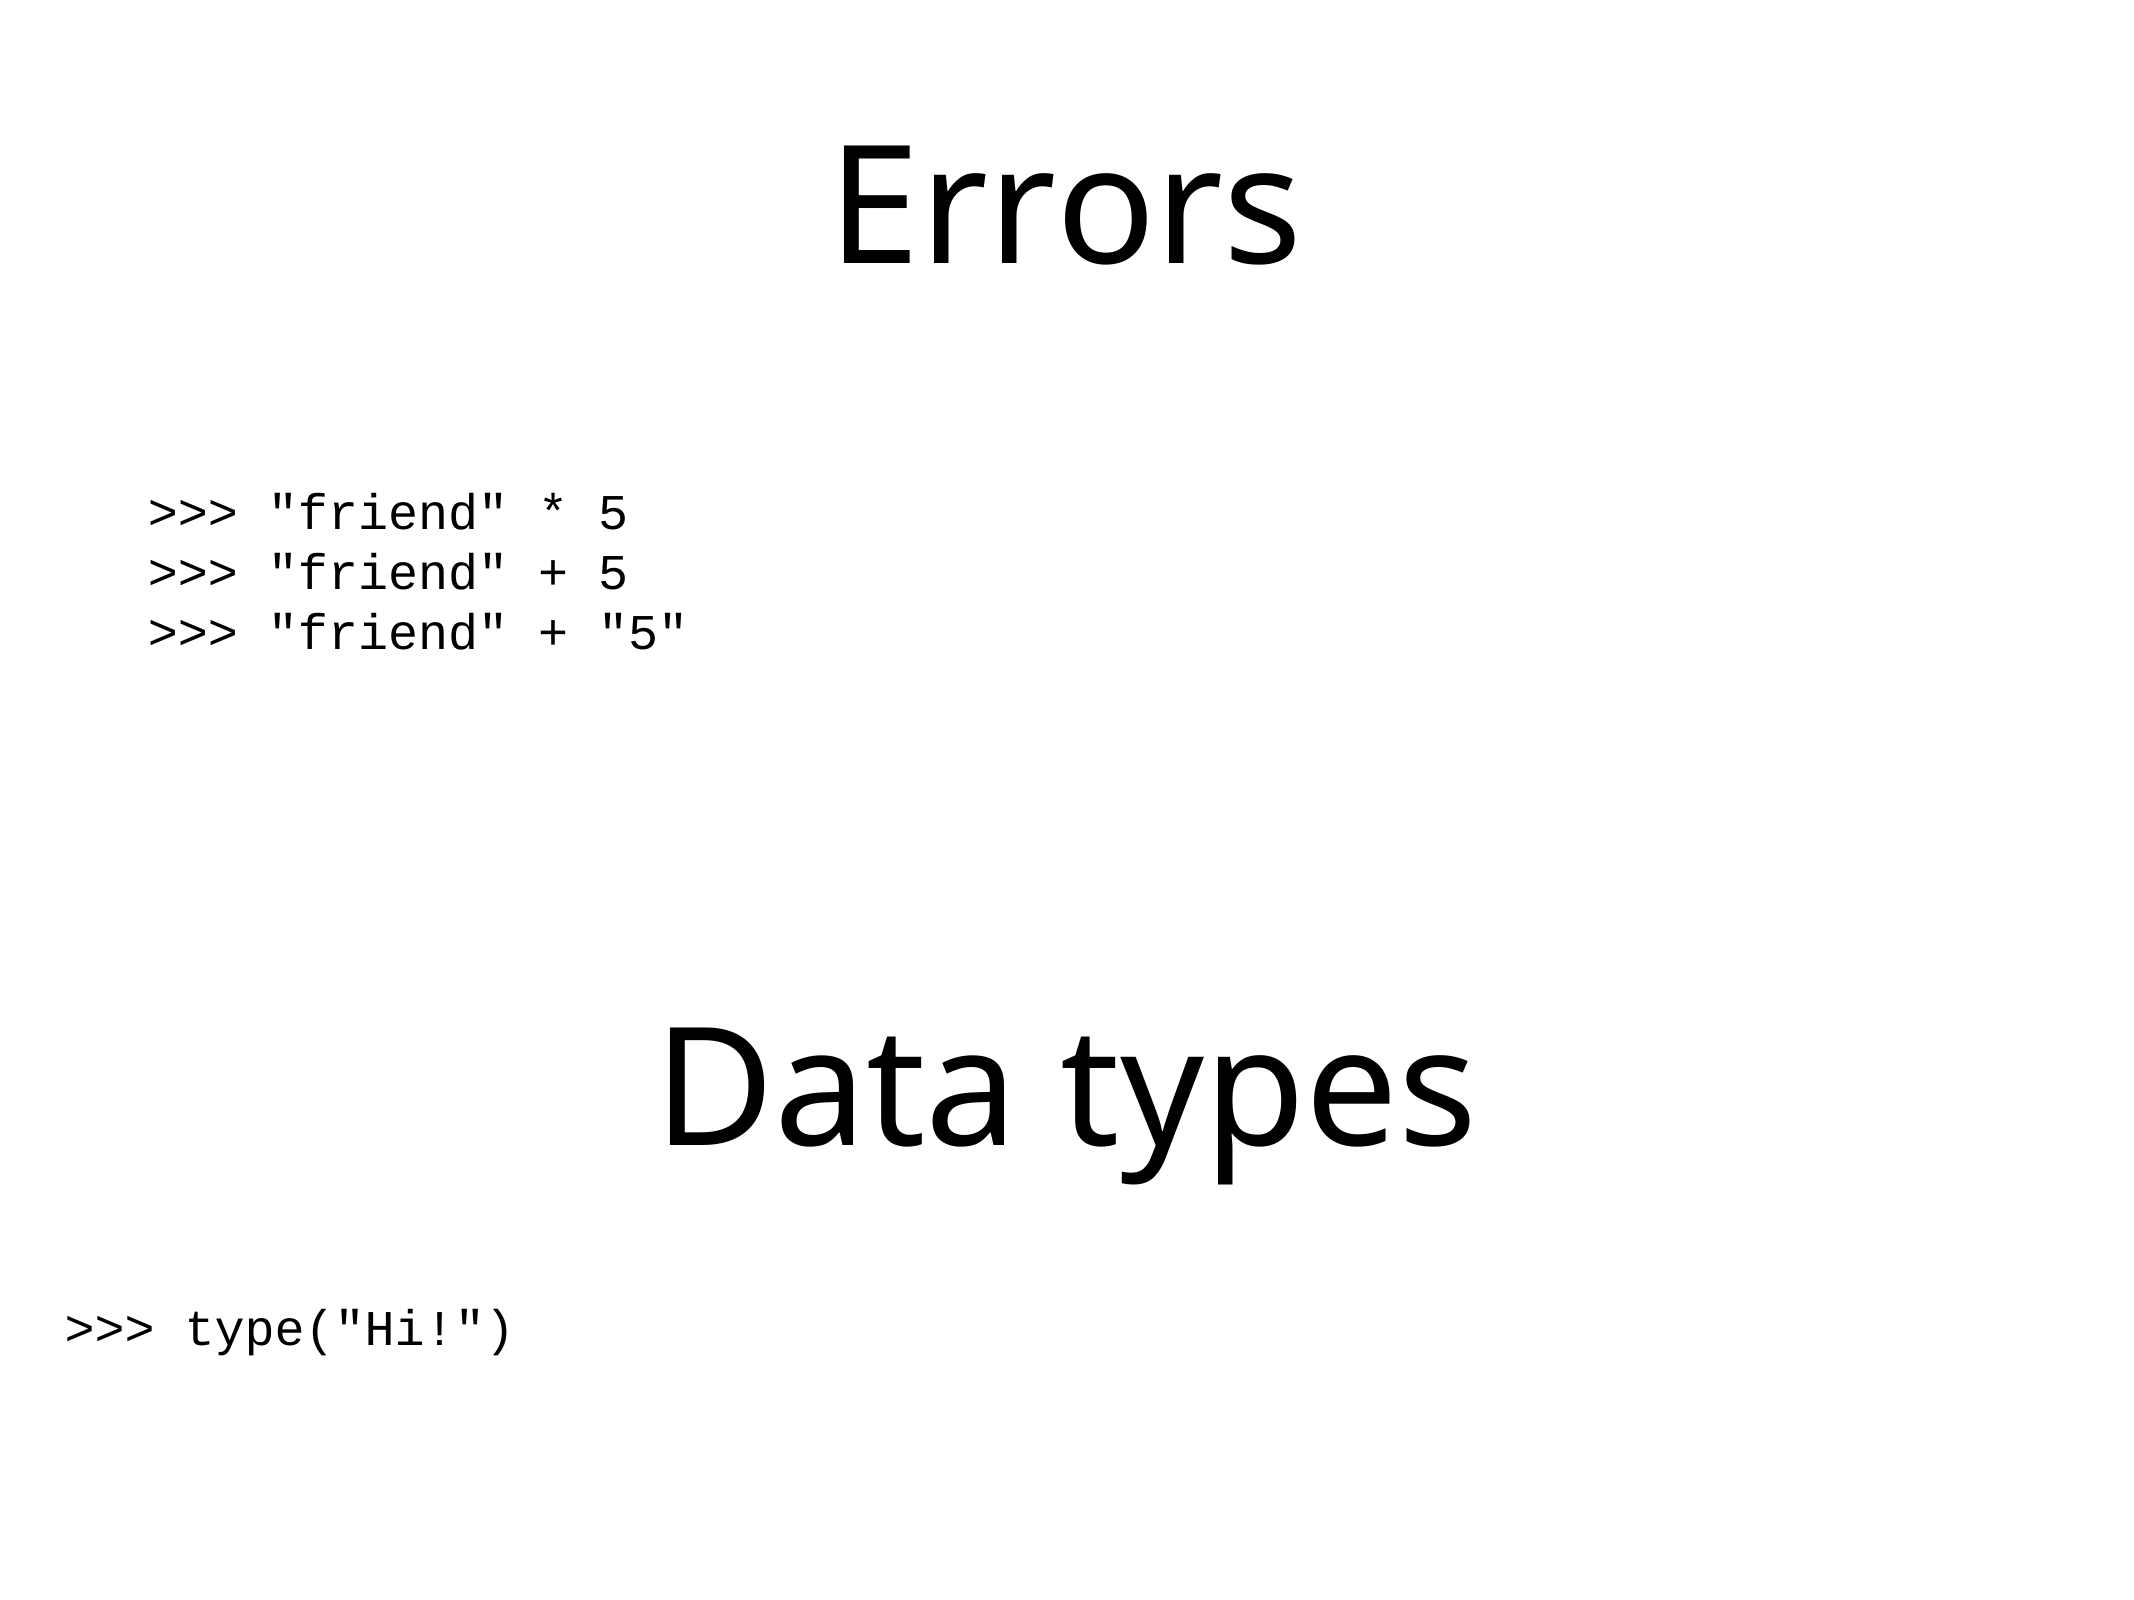

Errors
>>> "friend" * 5
>>> "friend" + 5
>>> "friend" + "5"
Data types
>>> type("Hi!")